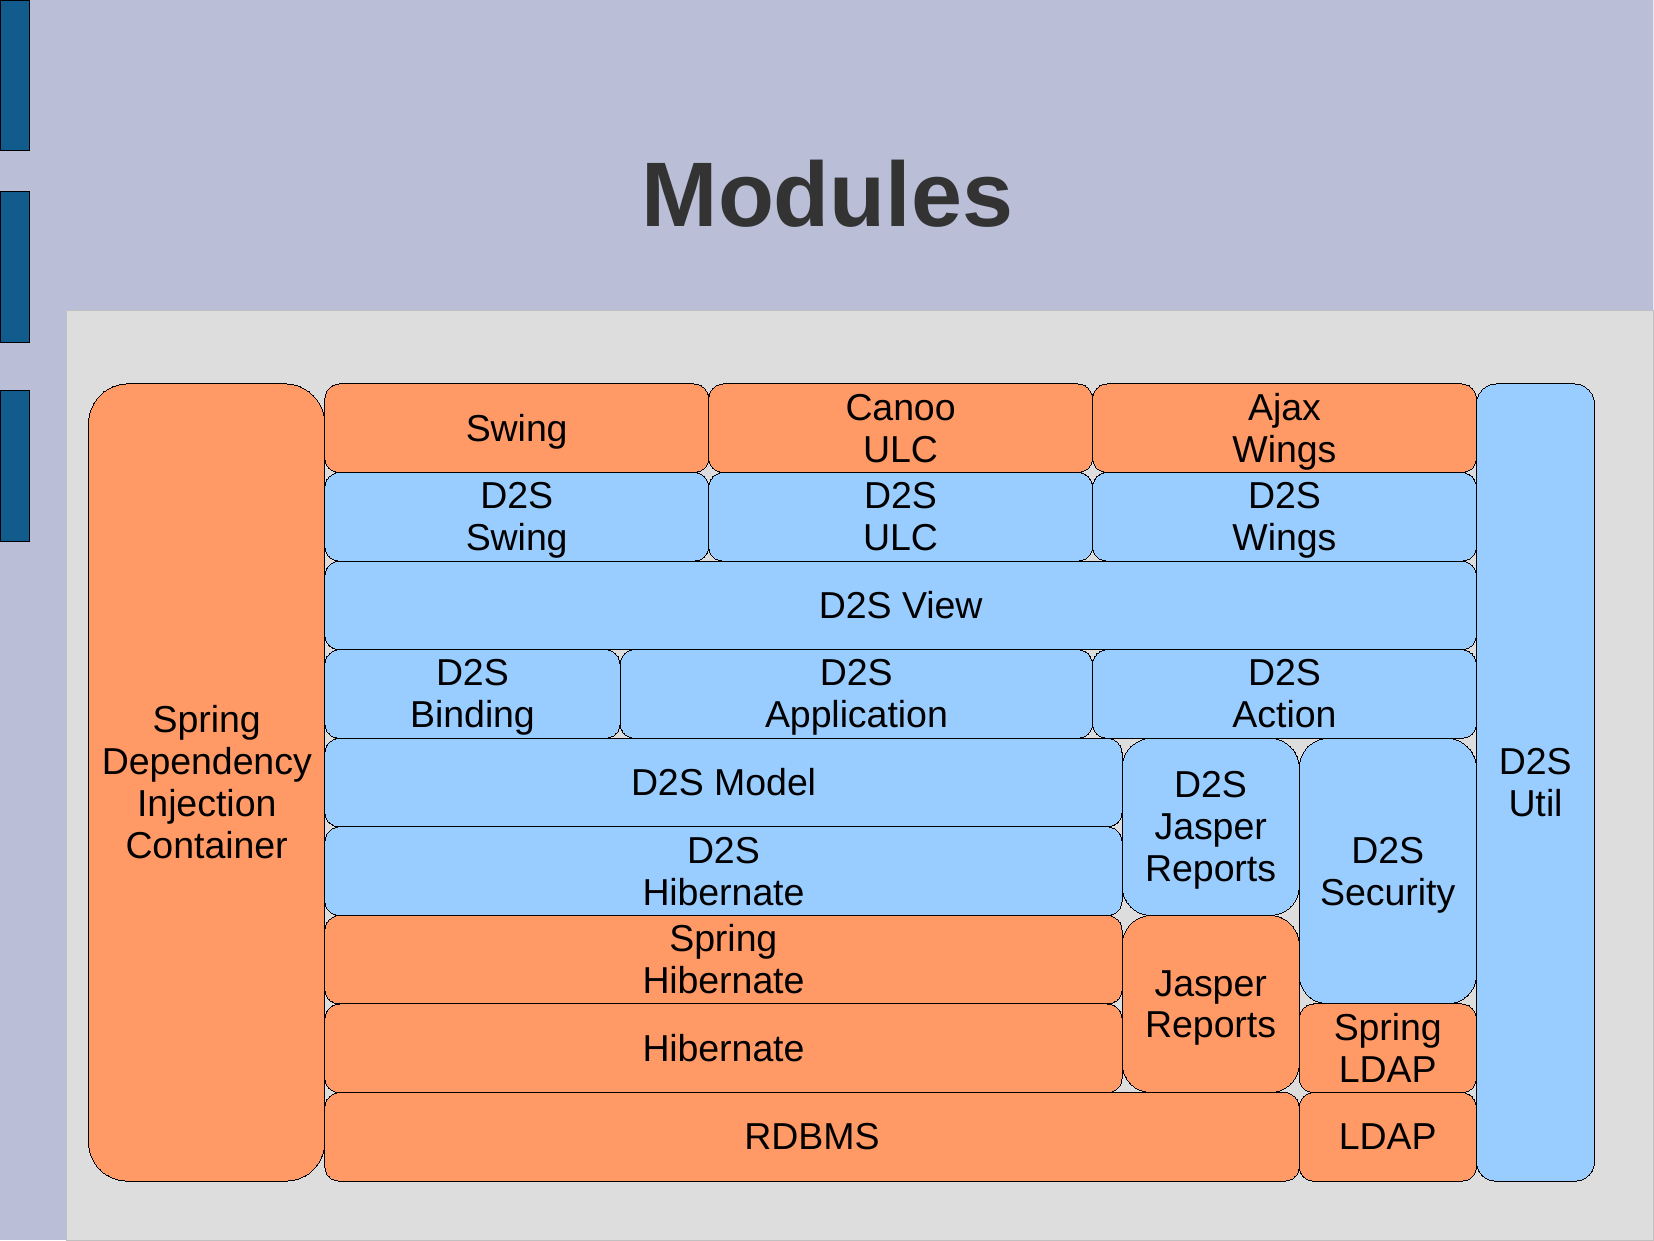

# Modules
Spring
Dependency
Injection
Container
Swing
Canoo
ULC
Ajax
Wings
D2S
Util
D2S
Swing
D2S
ULC
D2S
Wings
D2S View
D2S
Binding
D2S
Application
D2S
Action
D2S Model
D2S
Jasper
Reports
D2S
Security
D2S
Hibernate
Spring
Hibernate
Jasper
Reports
Hibernate
Spring
LDAP
RDBMS
LDAP